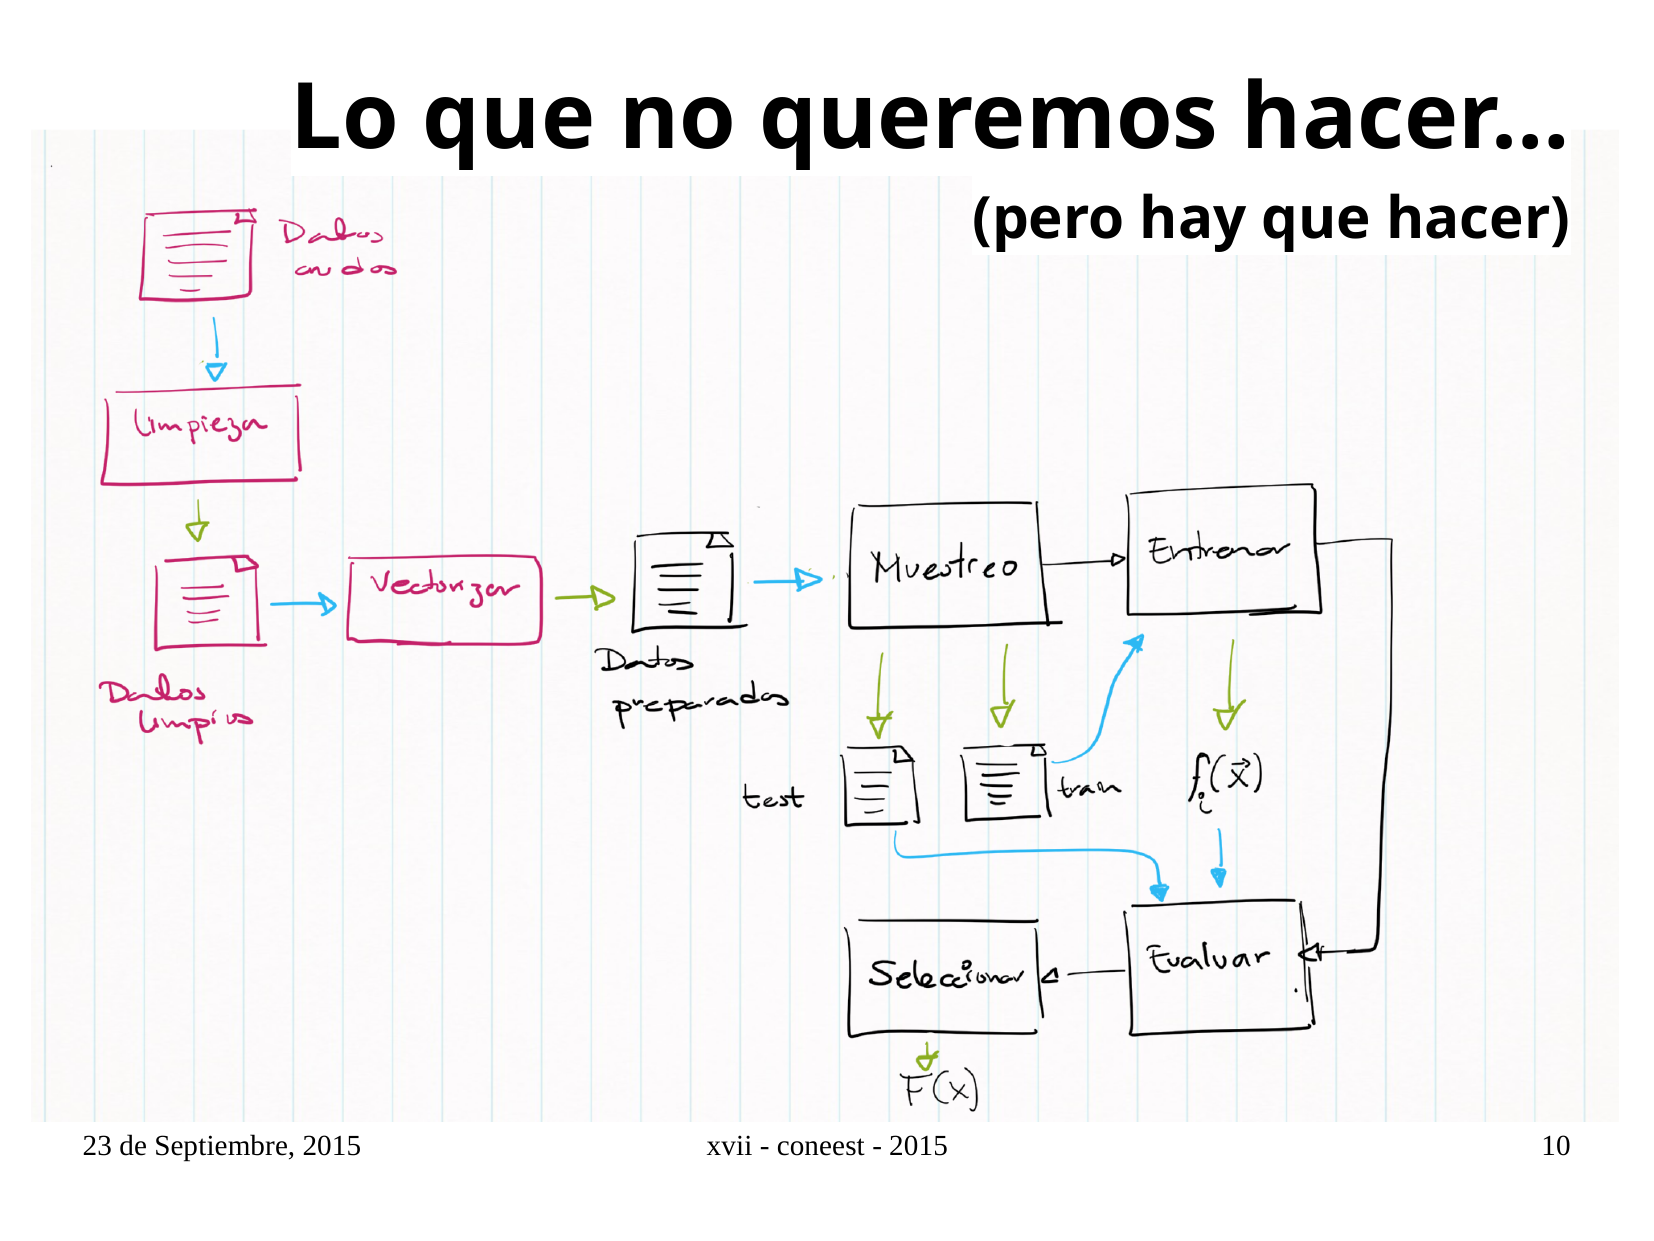

# Lo que no queremos hacer… (pero hay que hacer)
23 de Septiembre, 2015
xvii - coneest - 2015
10